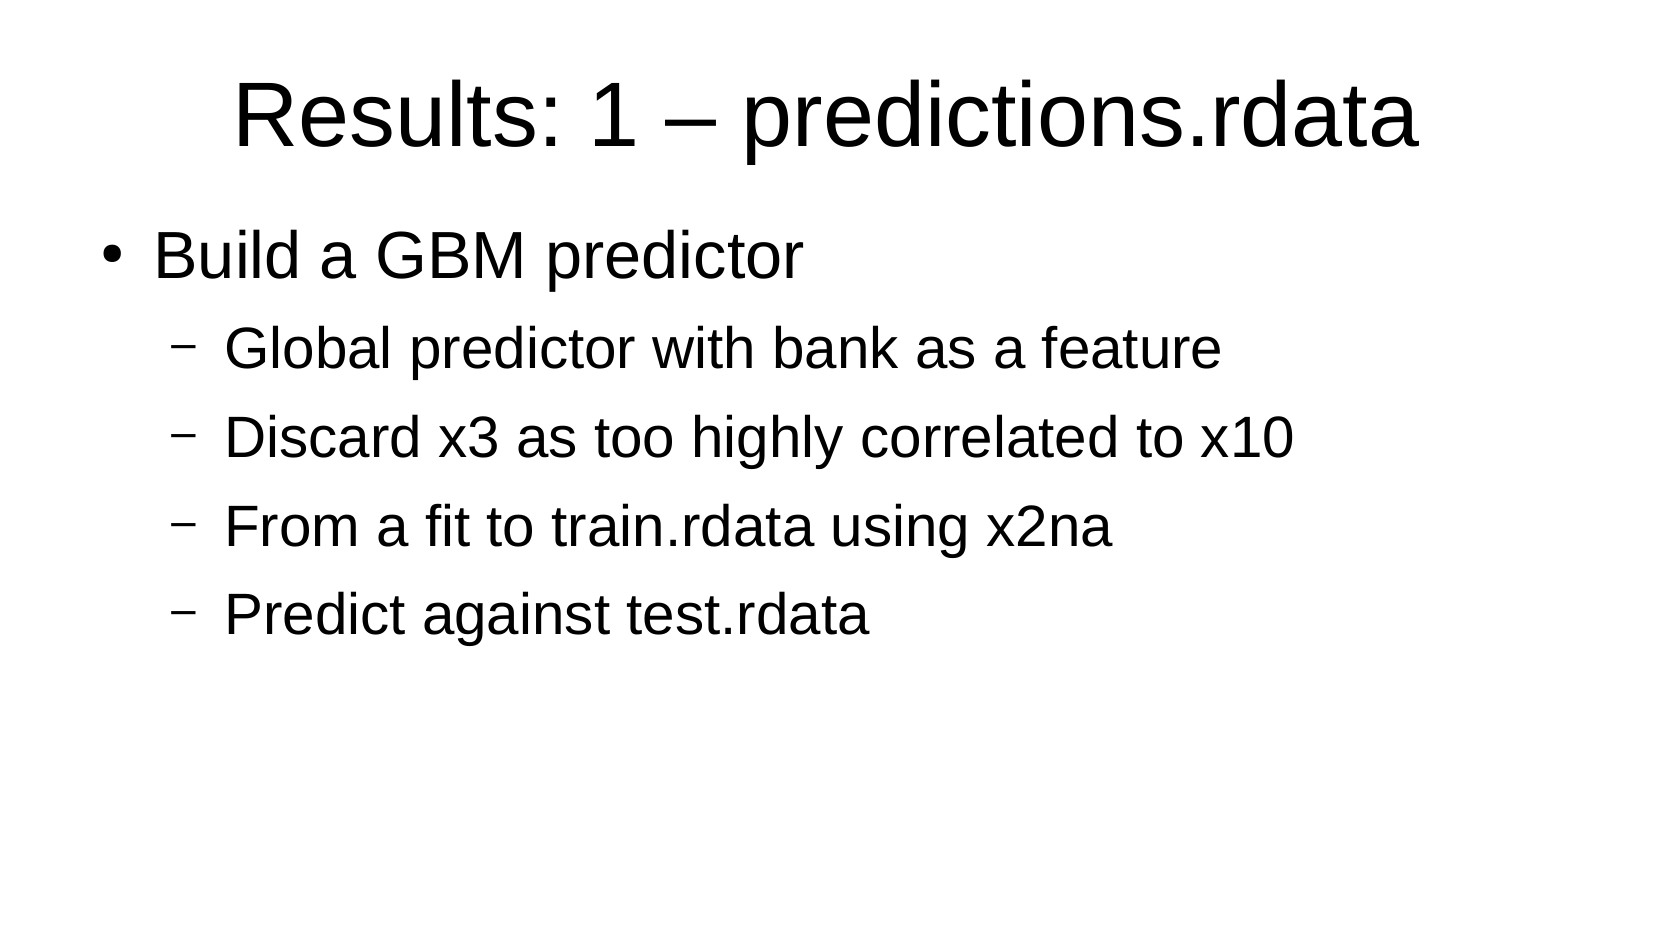

# Results: 1 – predictions.rdata
Build a GBM predictor
Global predictor with bank as a feature
Discard x3 as too highly correlated to x10
From a fit to train.rdata using x2na
Predict against test.rdata